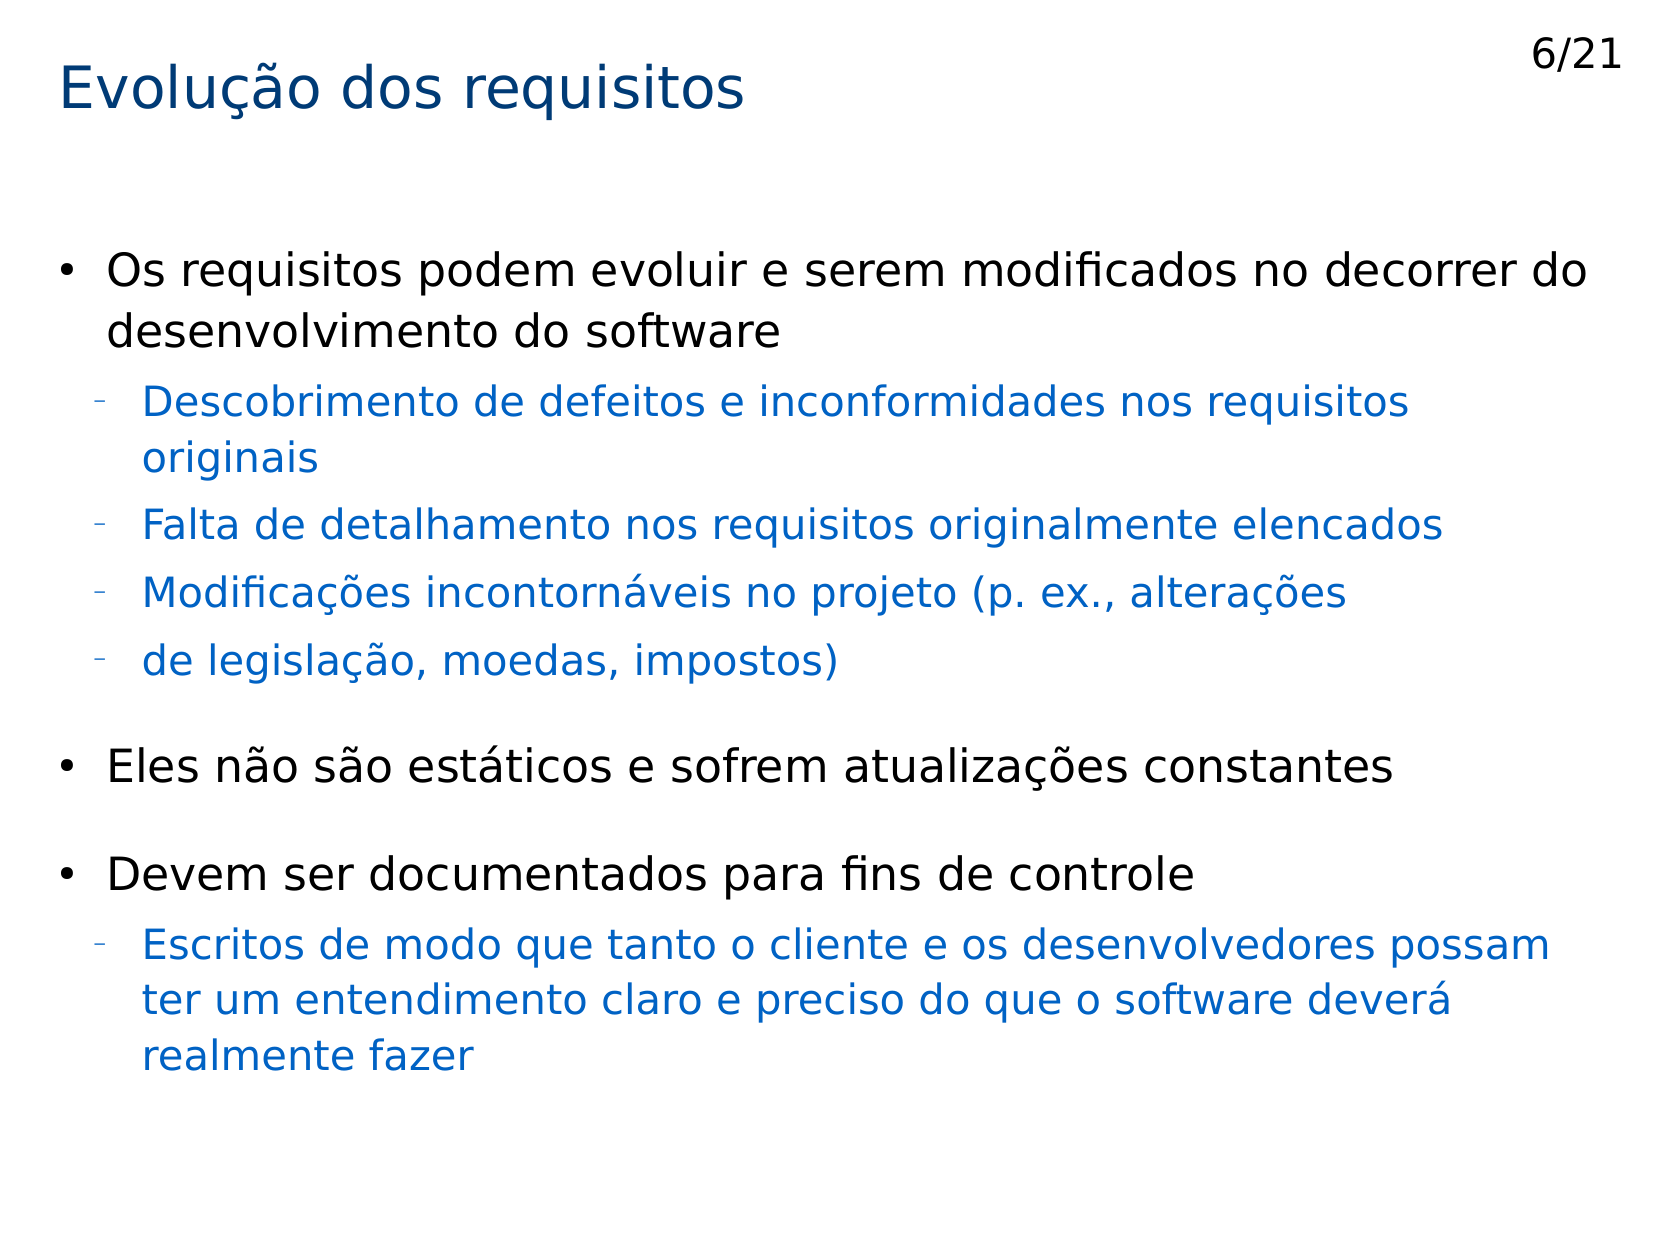

# Evolução dos requisitos
6
Os requisitos podem evoluir e serem modificados no decorrer do desenvolvimento do software
Descobrimento de defeitos e inconformidades nos requisitos originais
Falta de detalhamento nos requisitos originalmente elencados
Modificações incontornáveis no projeto (p. ex., alterações
de legislação, moedas, impostos)
Eles não são estáticos e sofrem atualizações constantes
Devem ser documentados para fins de controle
Escritos de modo que tanto o cliente e os desenvolvedores possam ter um entendimento claro e preciso do que o software deverá realmente fazer